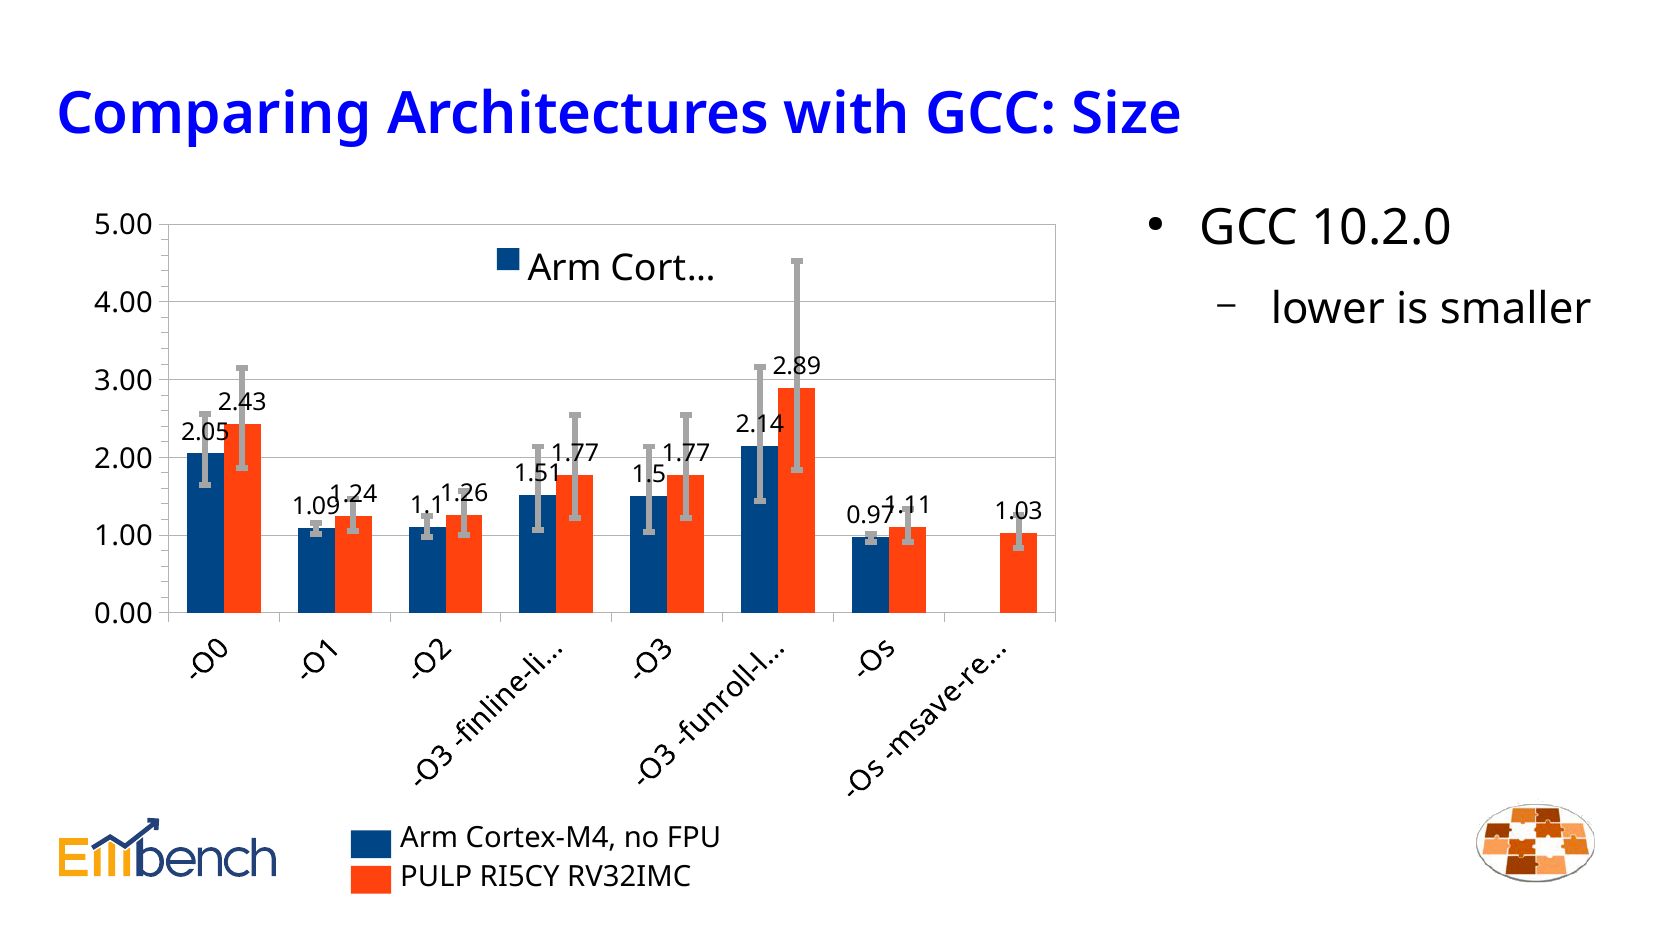

# Comparing Architectures with GCC: Size
### Chart
| Category | Arm Cortex-M4 | PULP RI5CY RV32IMC |
|---|---|---|
| -O0 | 2.05 | 2.43 |
| -O1 | 1.09 | 1.24 |
| -O2 | 1.1 | 1.26 |
| -O3 -finline-limit=50 | 1.51 | 1.77 |
| -O3 | 1.5 | 1.77 |
| -O3 -funroll-loops | 2.14 | 2.89 |
| -Os | 0.97 | 1.11 |
| -Os -msave-restore | None | 1.03 |GCC 10.2.0
lower is smaller
Arm Cortex-M4, no FPU
PULP RI5CY RV32IMC